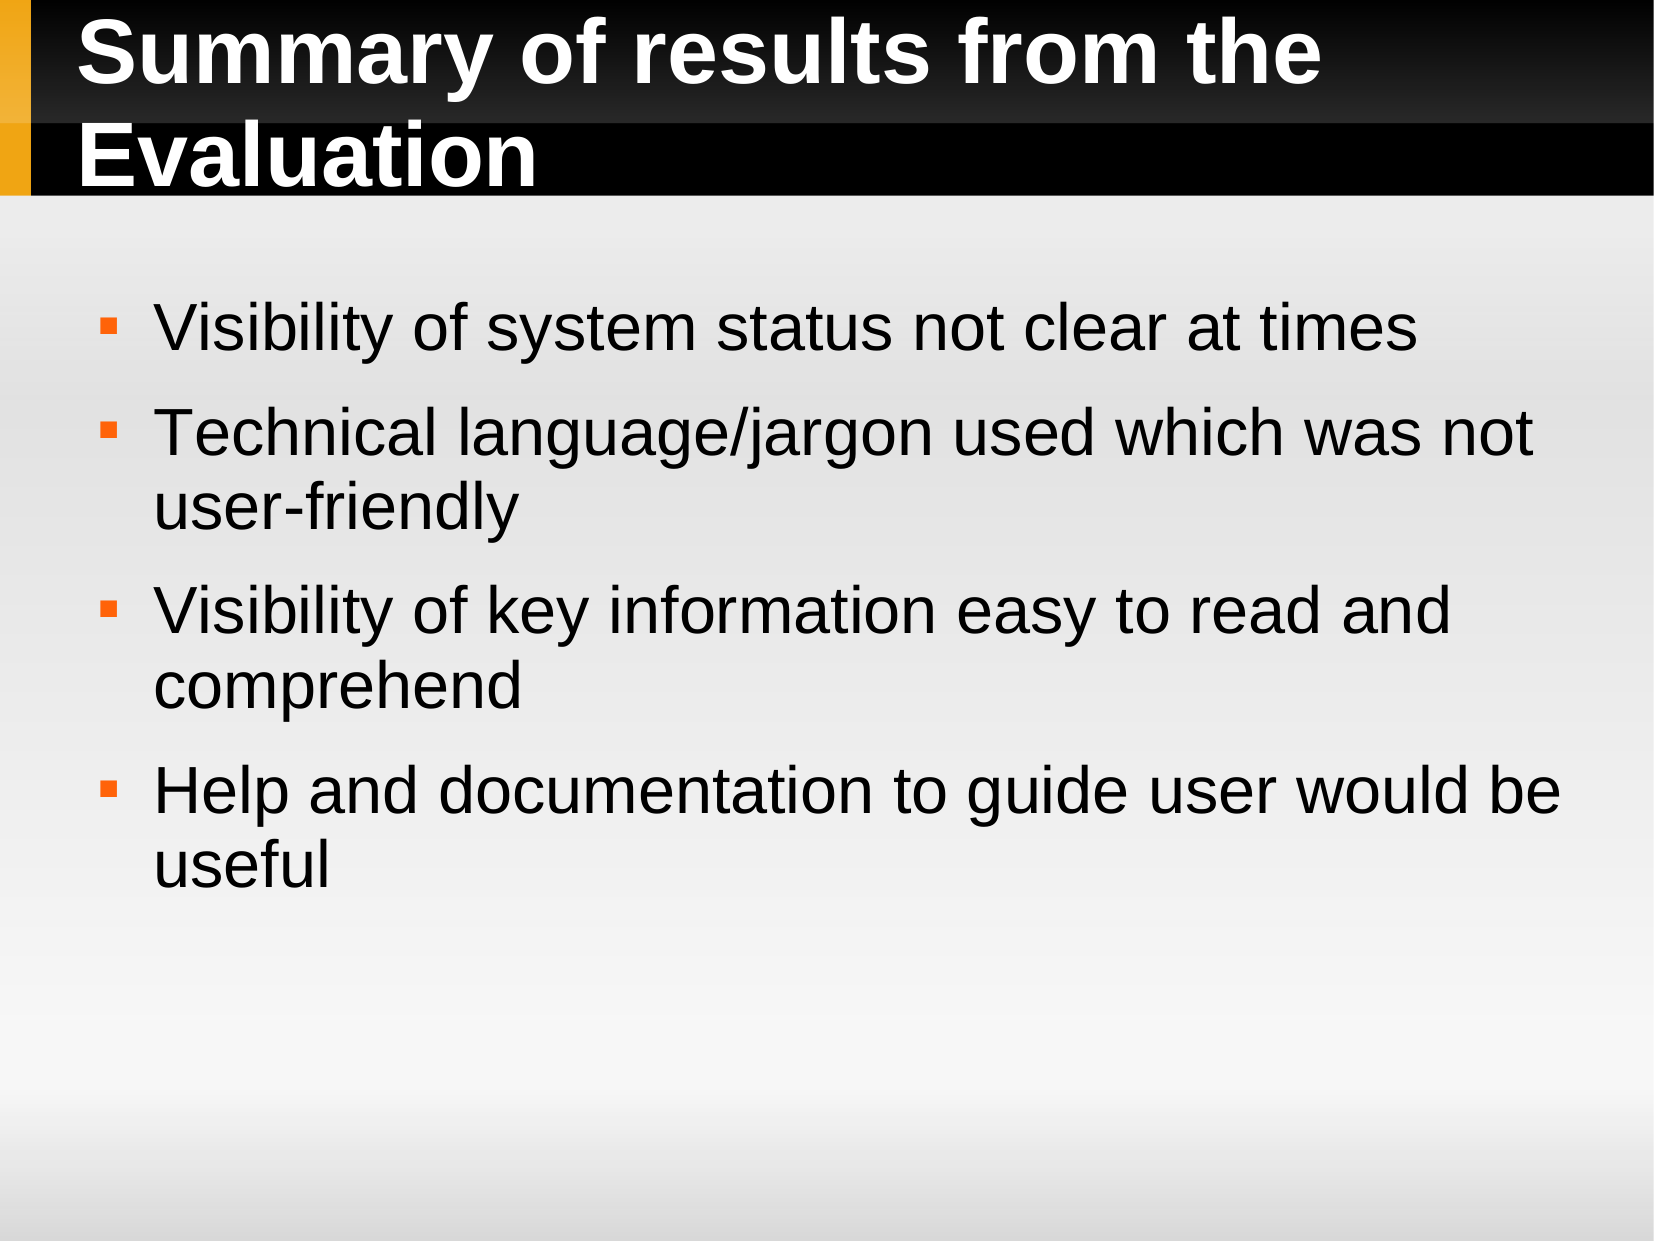

# Summary of results from the Evaluation
Visibility of system status not clear at times
Technical language/jargon used which was not user-friendly
Visibility of key information easy to read and comprehend
Help and documentation to guide user would be useful